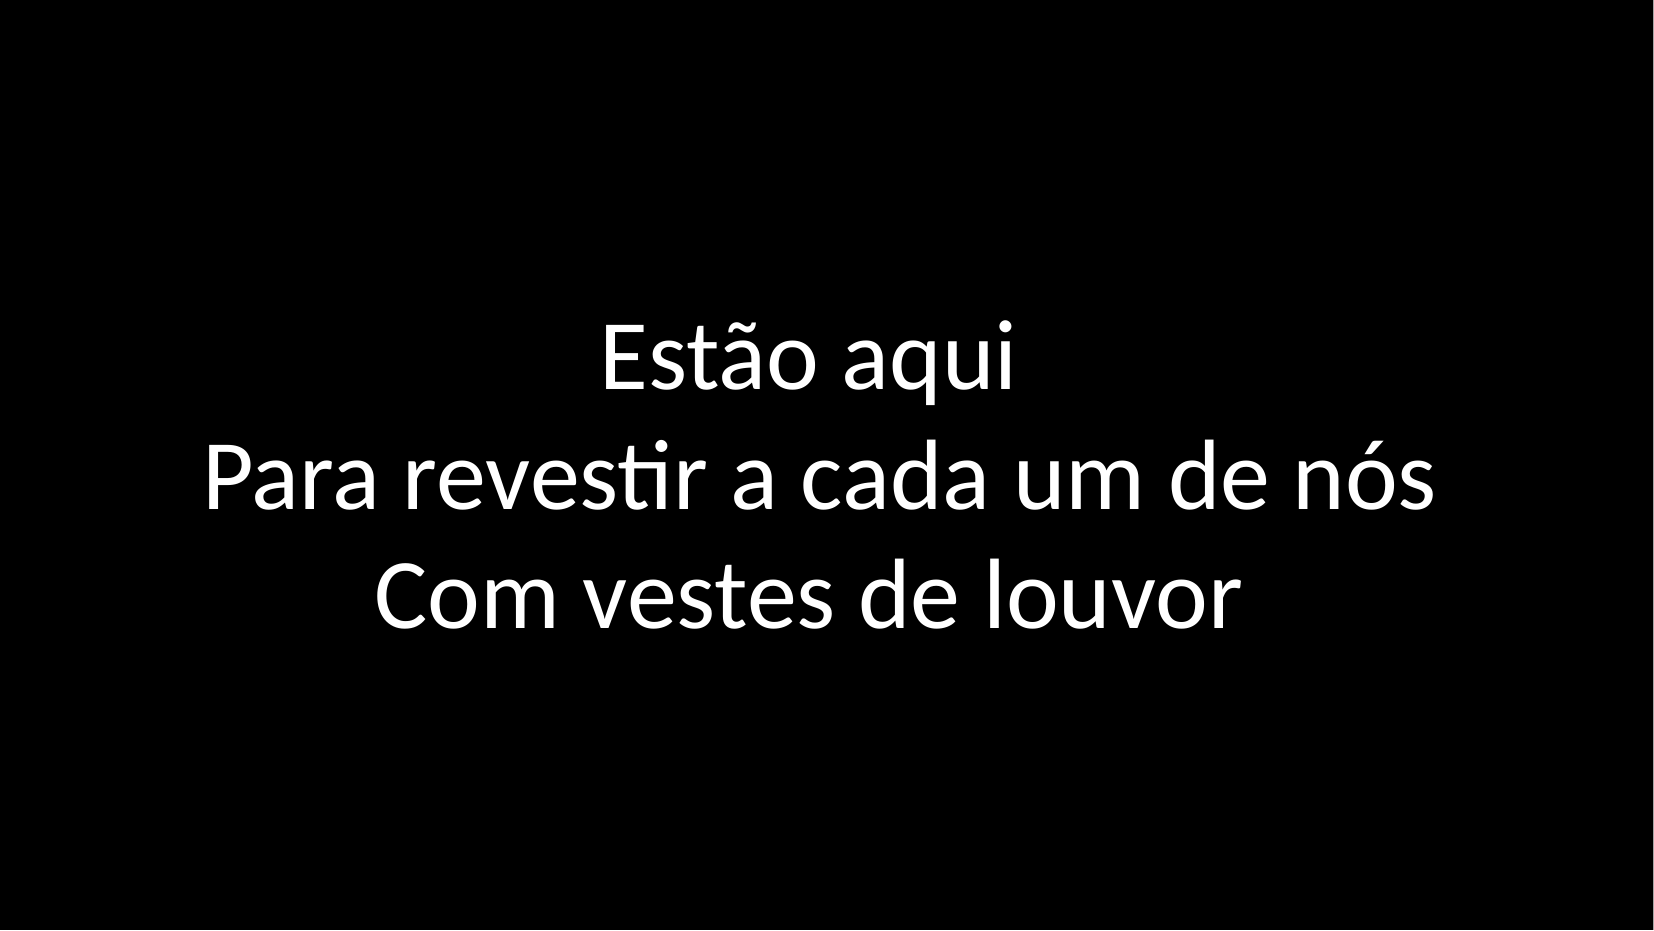

# Estão aqui Para revestir a cada um de nós Com vestes de louvor